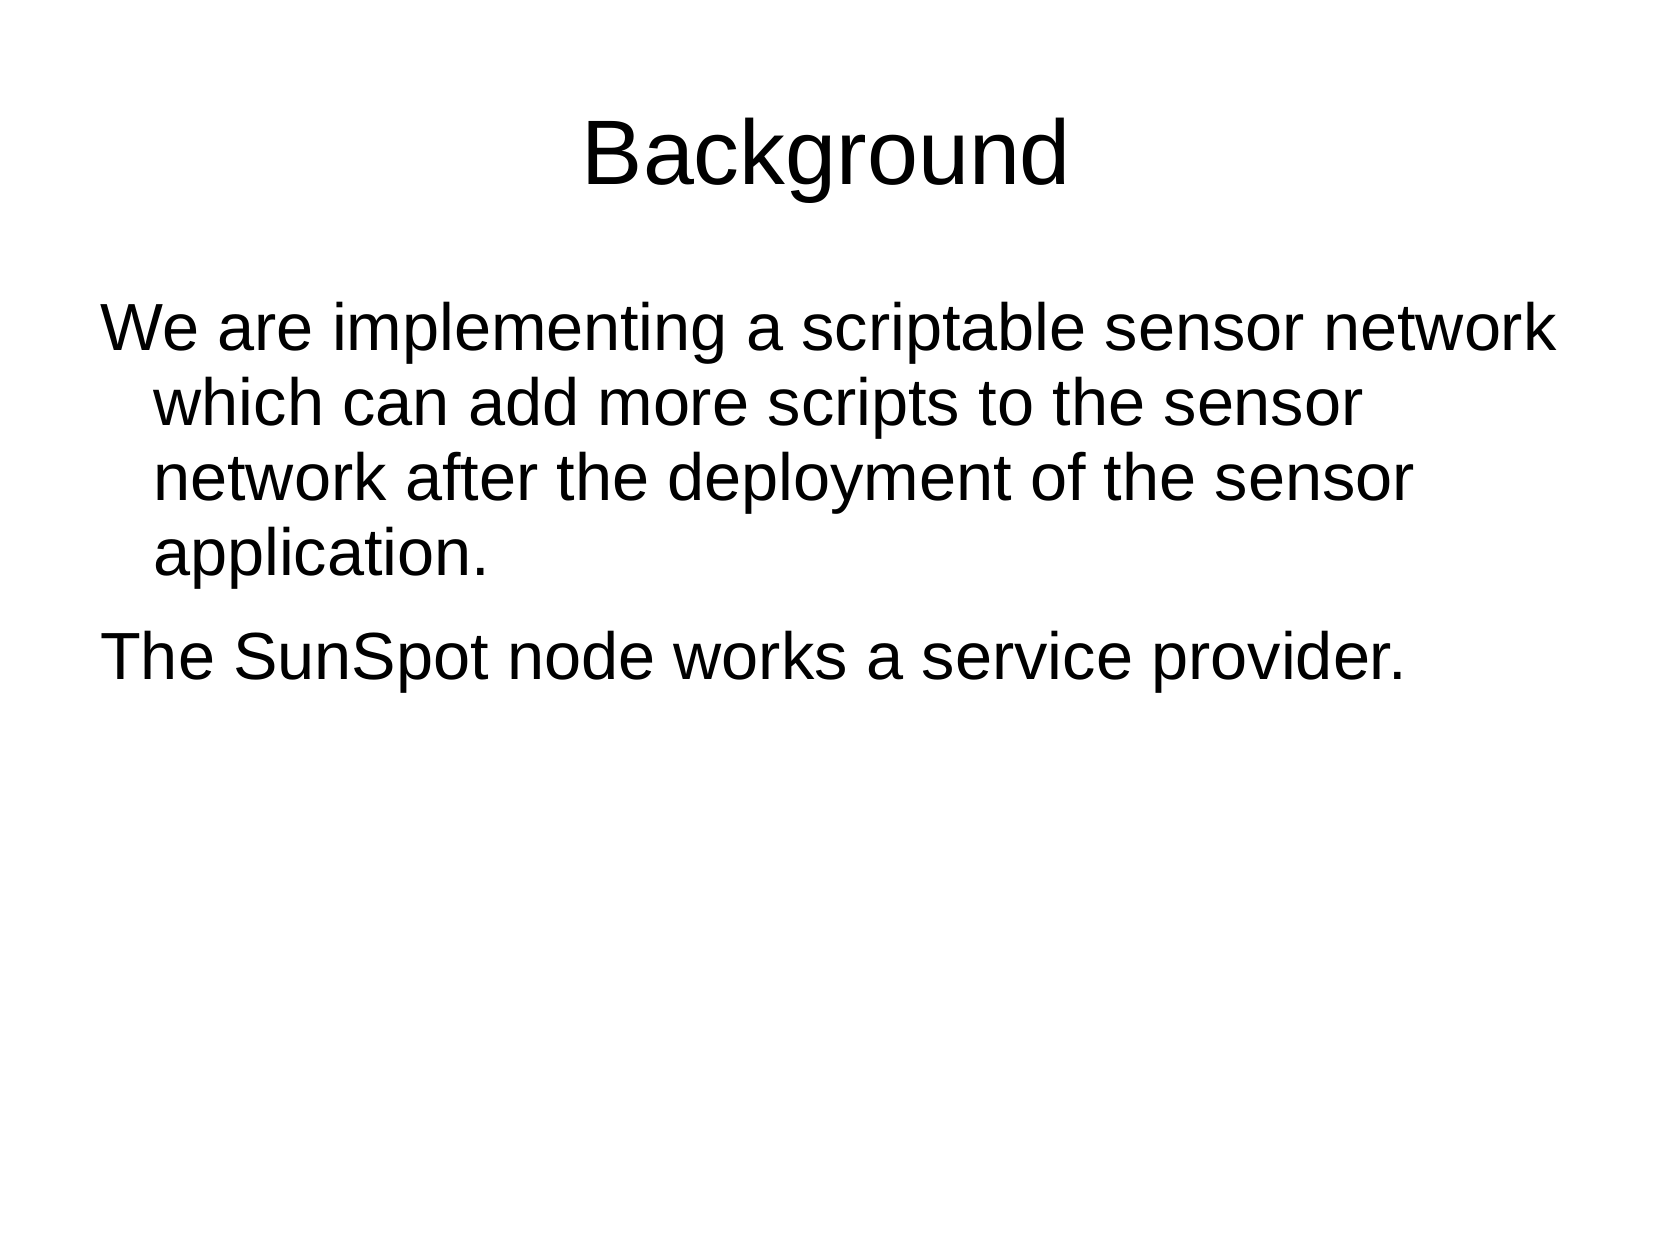

# Background
We are implementing a scriptable sensor network which can add more scripts to the sensor network after the deployment of the sensor application.
The SunSpot node works a service provider.